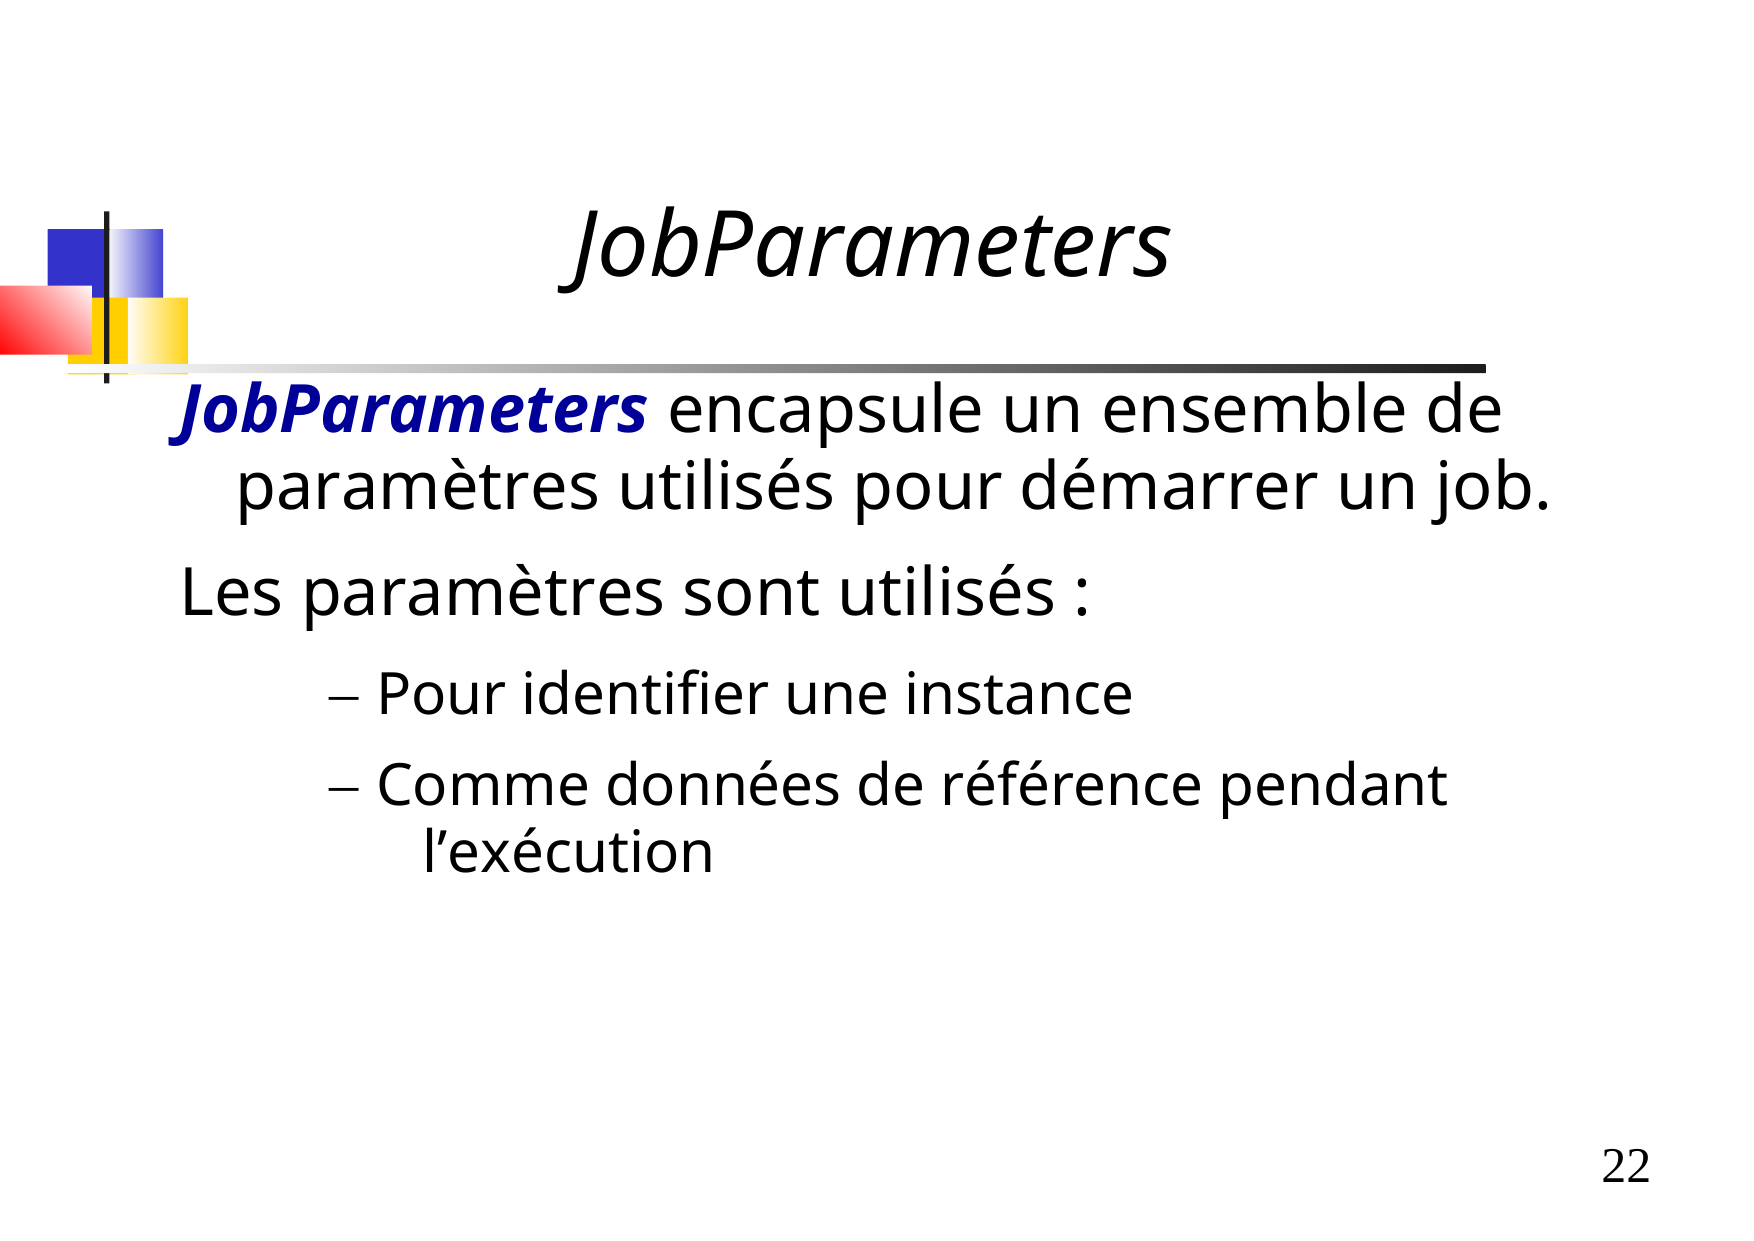

# JobParameters
JobParameters encapsule un ensemble de paramètres utilisés pour démarrer un job.
Les paramètres sont utilisés :
Pour identifier une instance
Comme données de référence pendant l’exécution